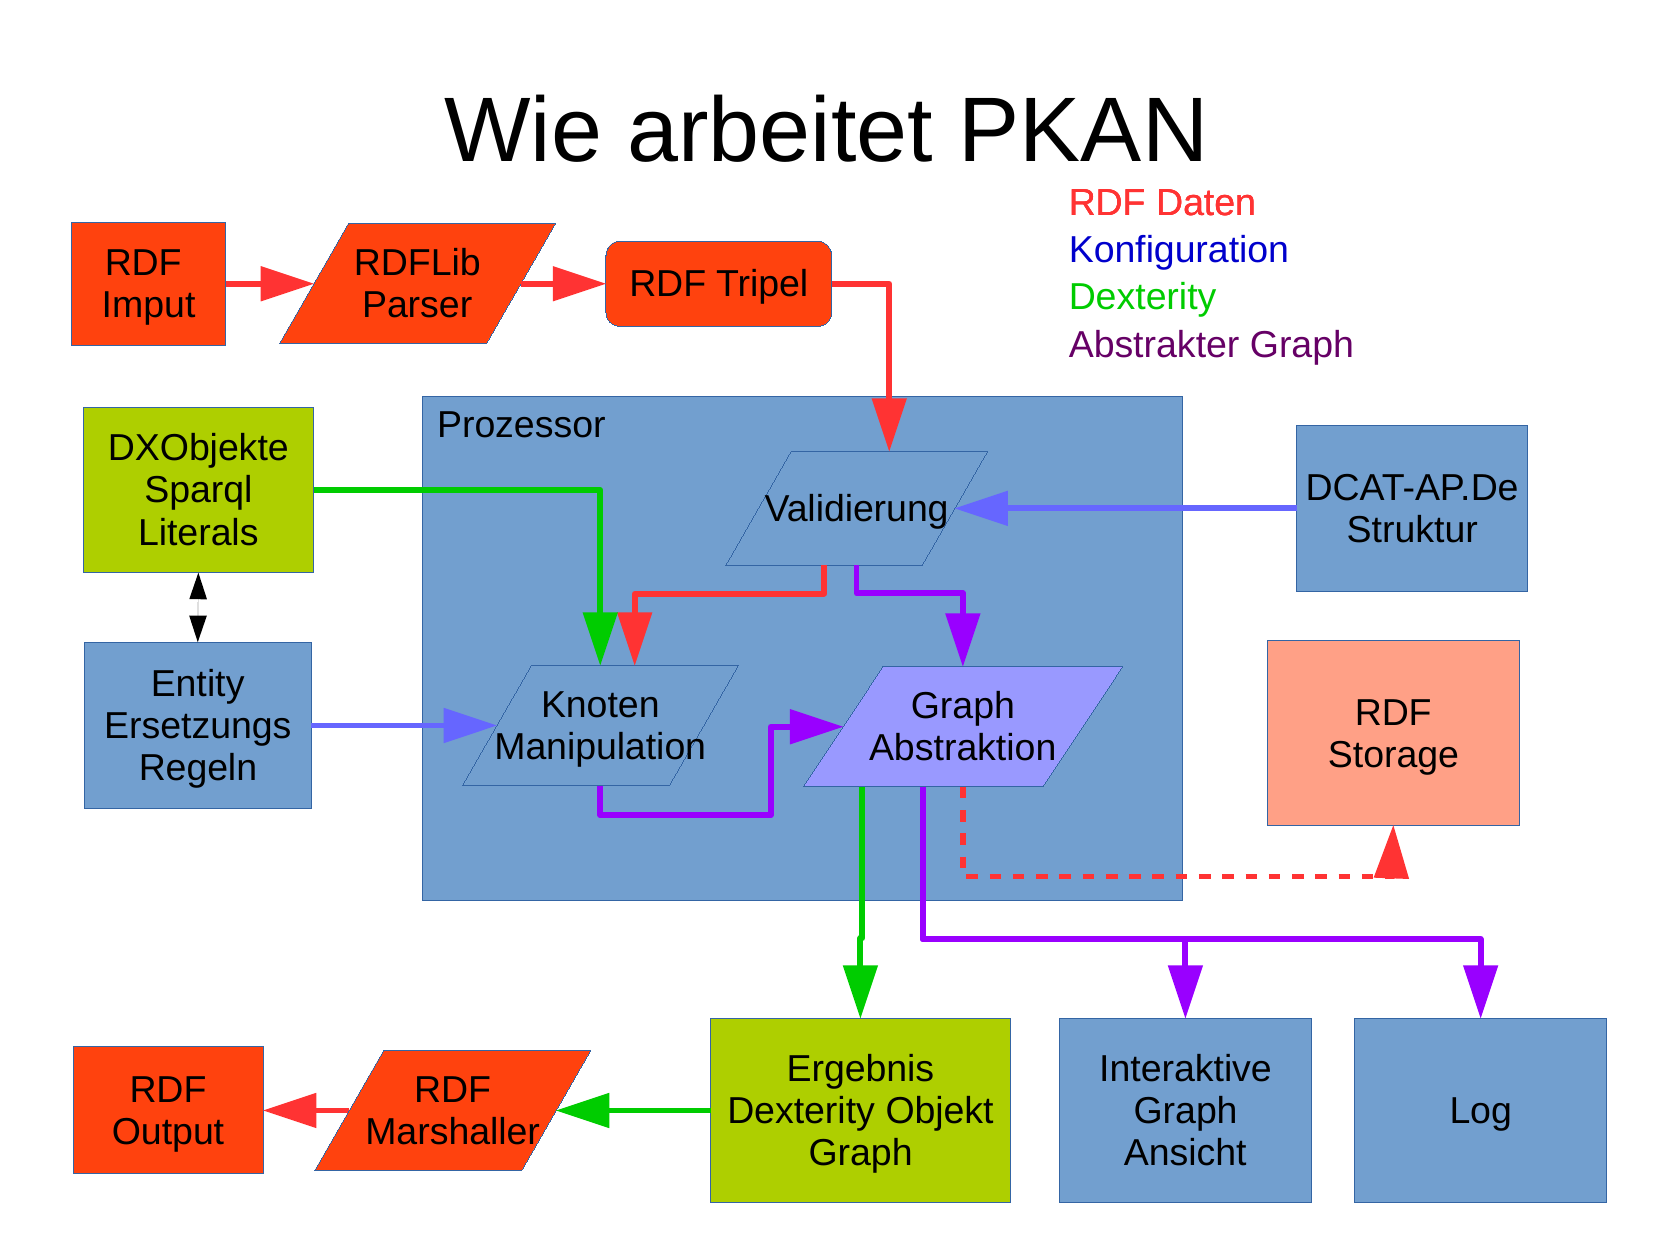

# Wie arbeitet PKAN
RDF Daten
RDF Daten
RDF Daten
Konfiguration
RDF
Imput
RDFLib
Parser
RDF Tripel
Dexterity
Abstrakter Graph
Prozessor
DXObjekte
Sparql
Literals
DCAT-AP.De
Struktur
Validierung
RDF
Storage
Entity
Ersetzungs
Regeln
Knoten
Manipulation
Graph
Abstraktion
Ergebnis
Dexterity Objekt
Graph
Interaktive
Graph
Ansicht
Log
RDF
Output
RDF
Marshaller